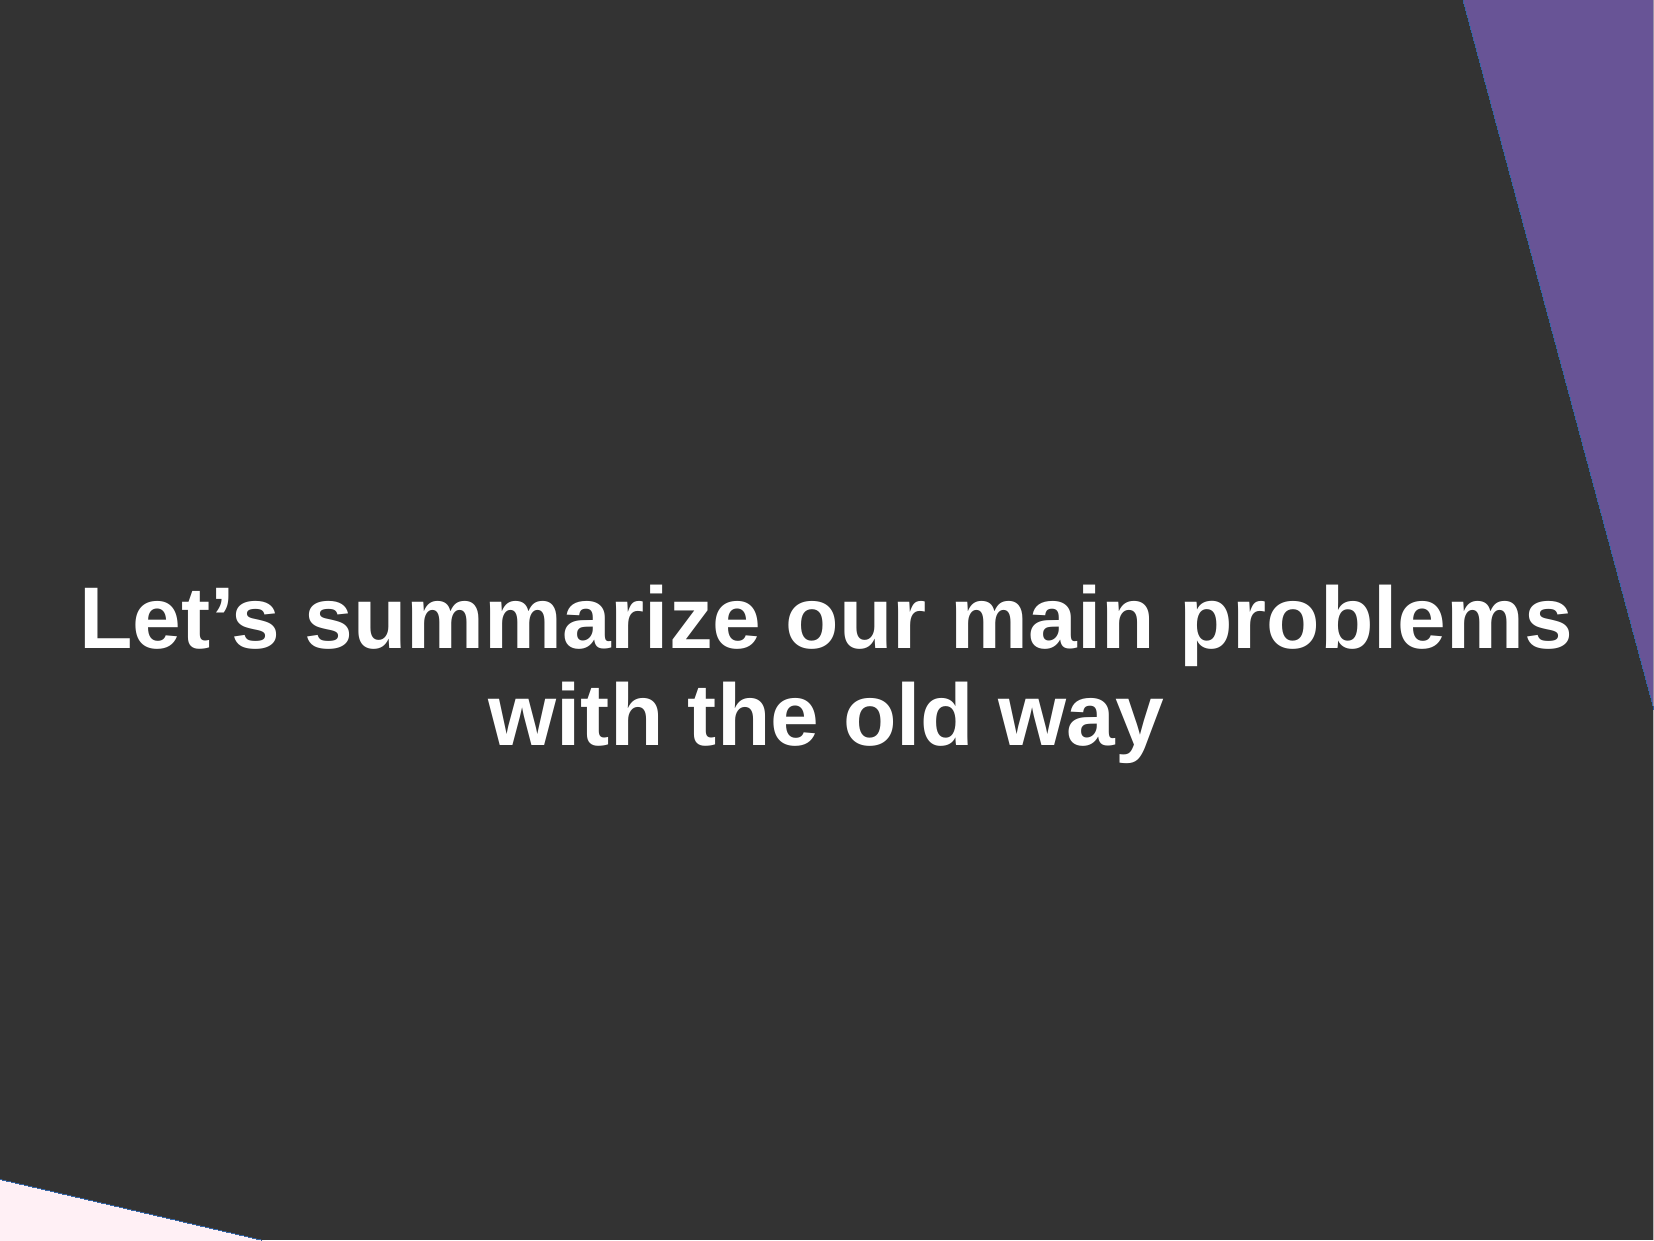

# Let’s summarize our main problems with the old way